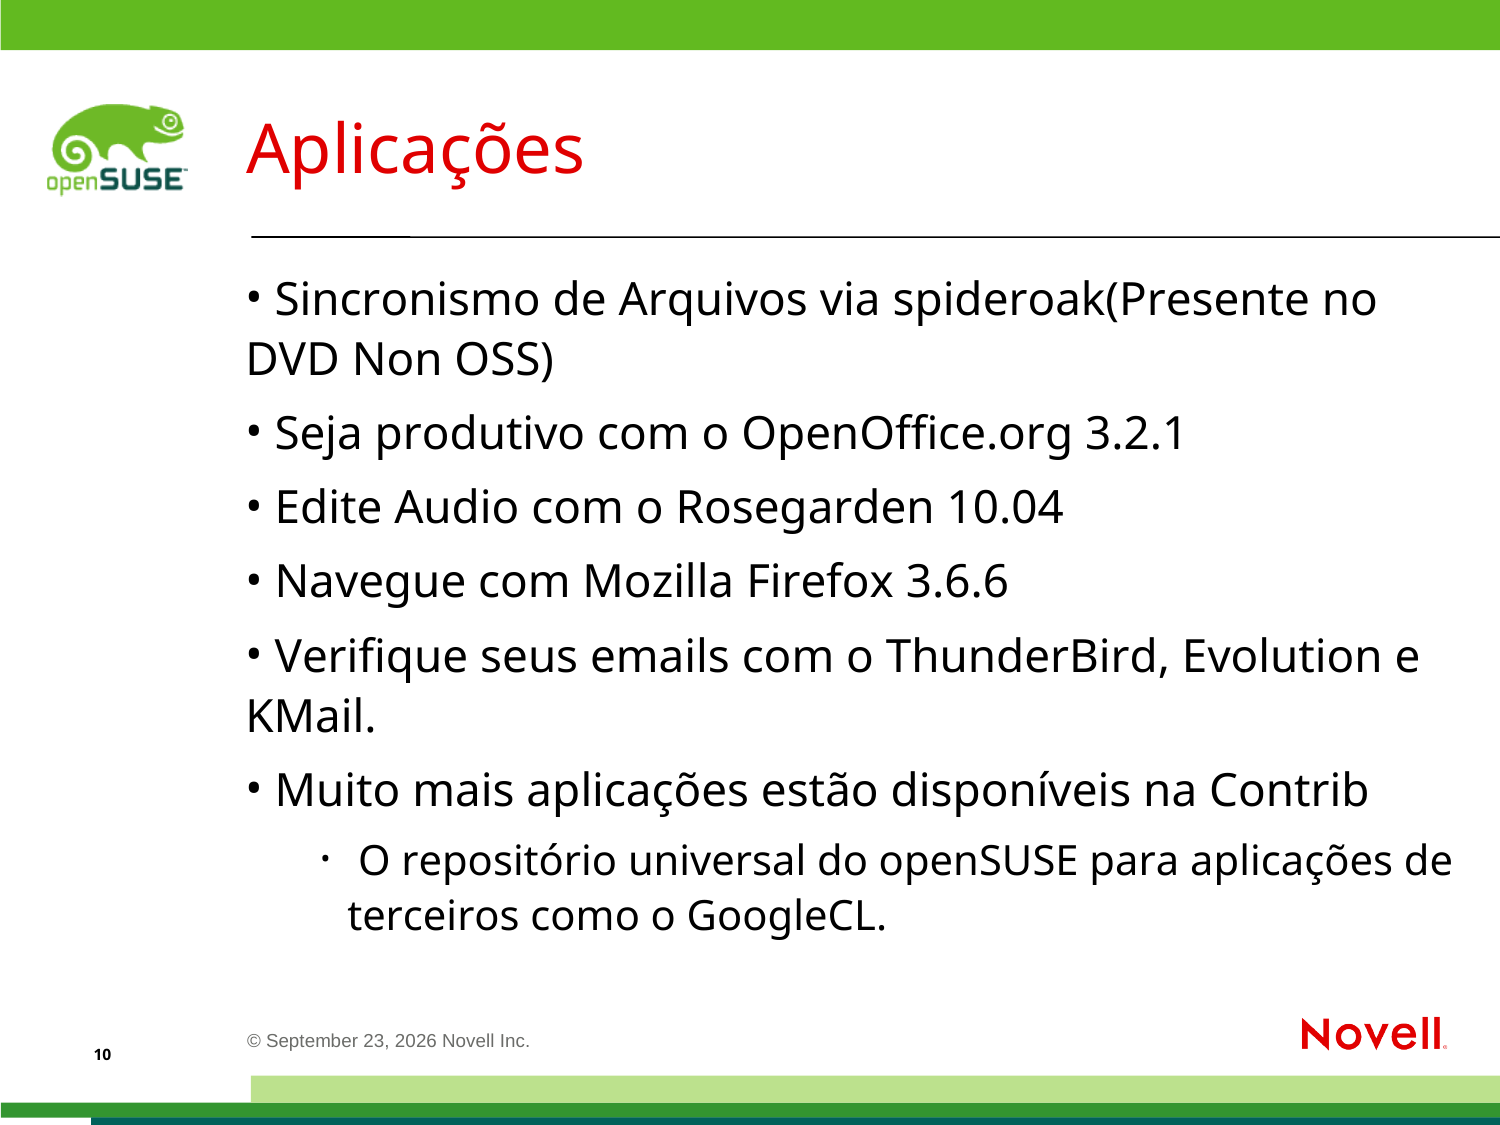

# Aplicações
 Sincronismo de Arquivos via spideroak(Presente no DVD Non OSS)
 Seja produtivo com o OpenOffice.org 3.2.1
 Edite Audio com o Rosegarden 10.04
 Navegue com Mozilla Firefox 3.6.6
 Verifique seus emails com o ThunderBird, Evolution e KMail.
 Muito mais aplicações estão disponíveis na Contrib
 O repositório universal do openSUSE para aplicações de terceiros como o GoogleCL.